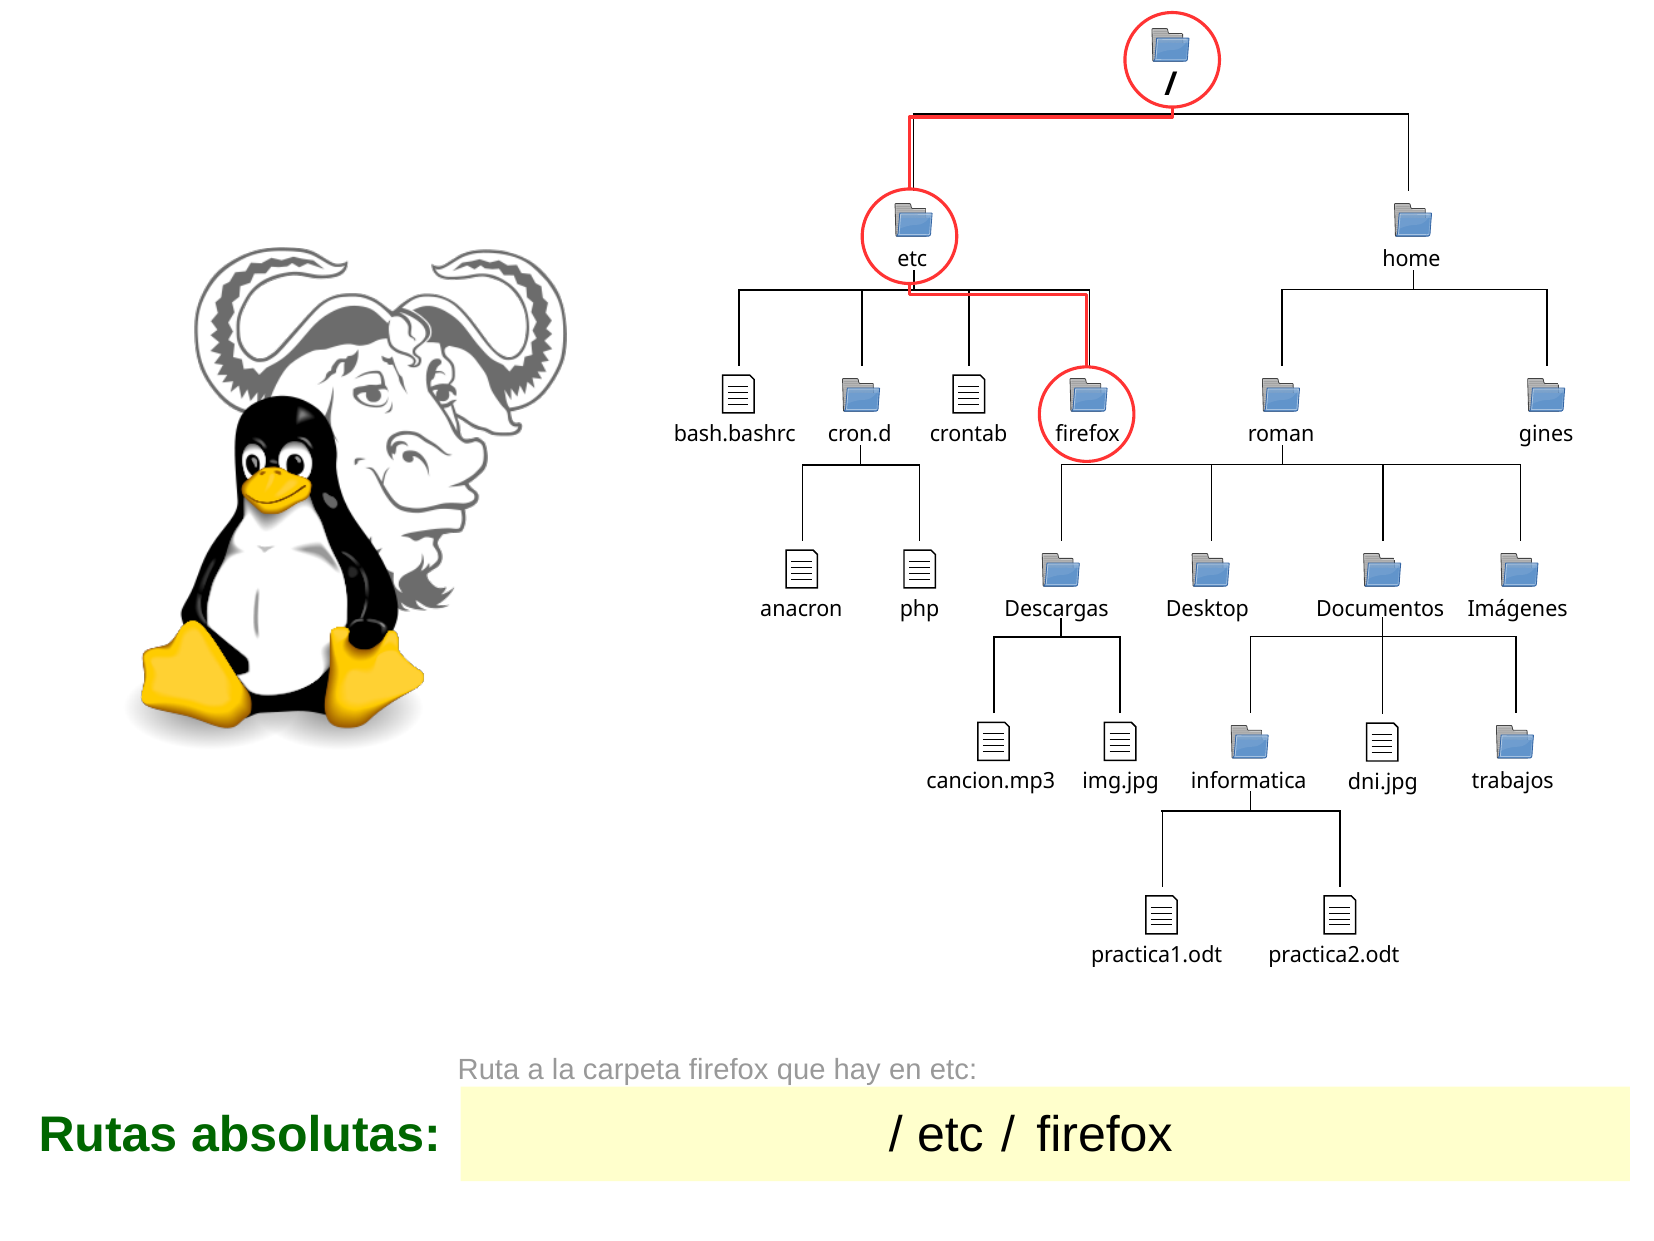

Ruta a la carpeta firefox que hay en etc:
/
etc
/
Rutas absolutas:
firefox